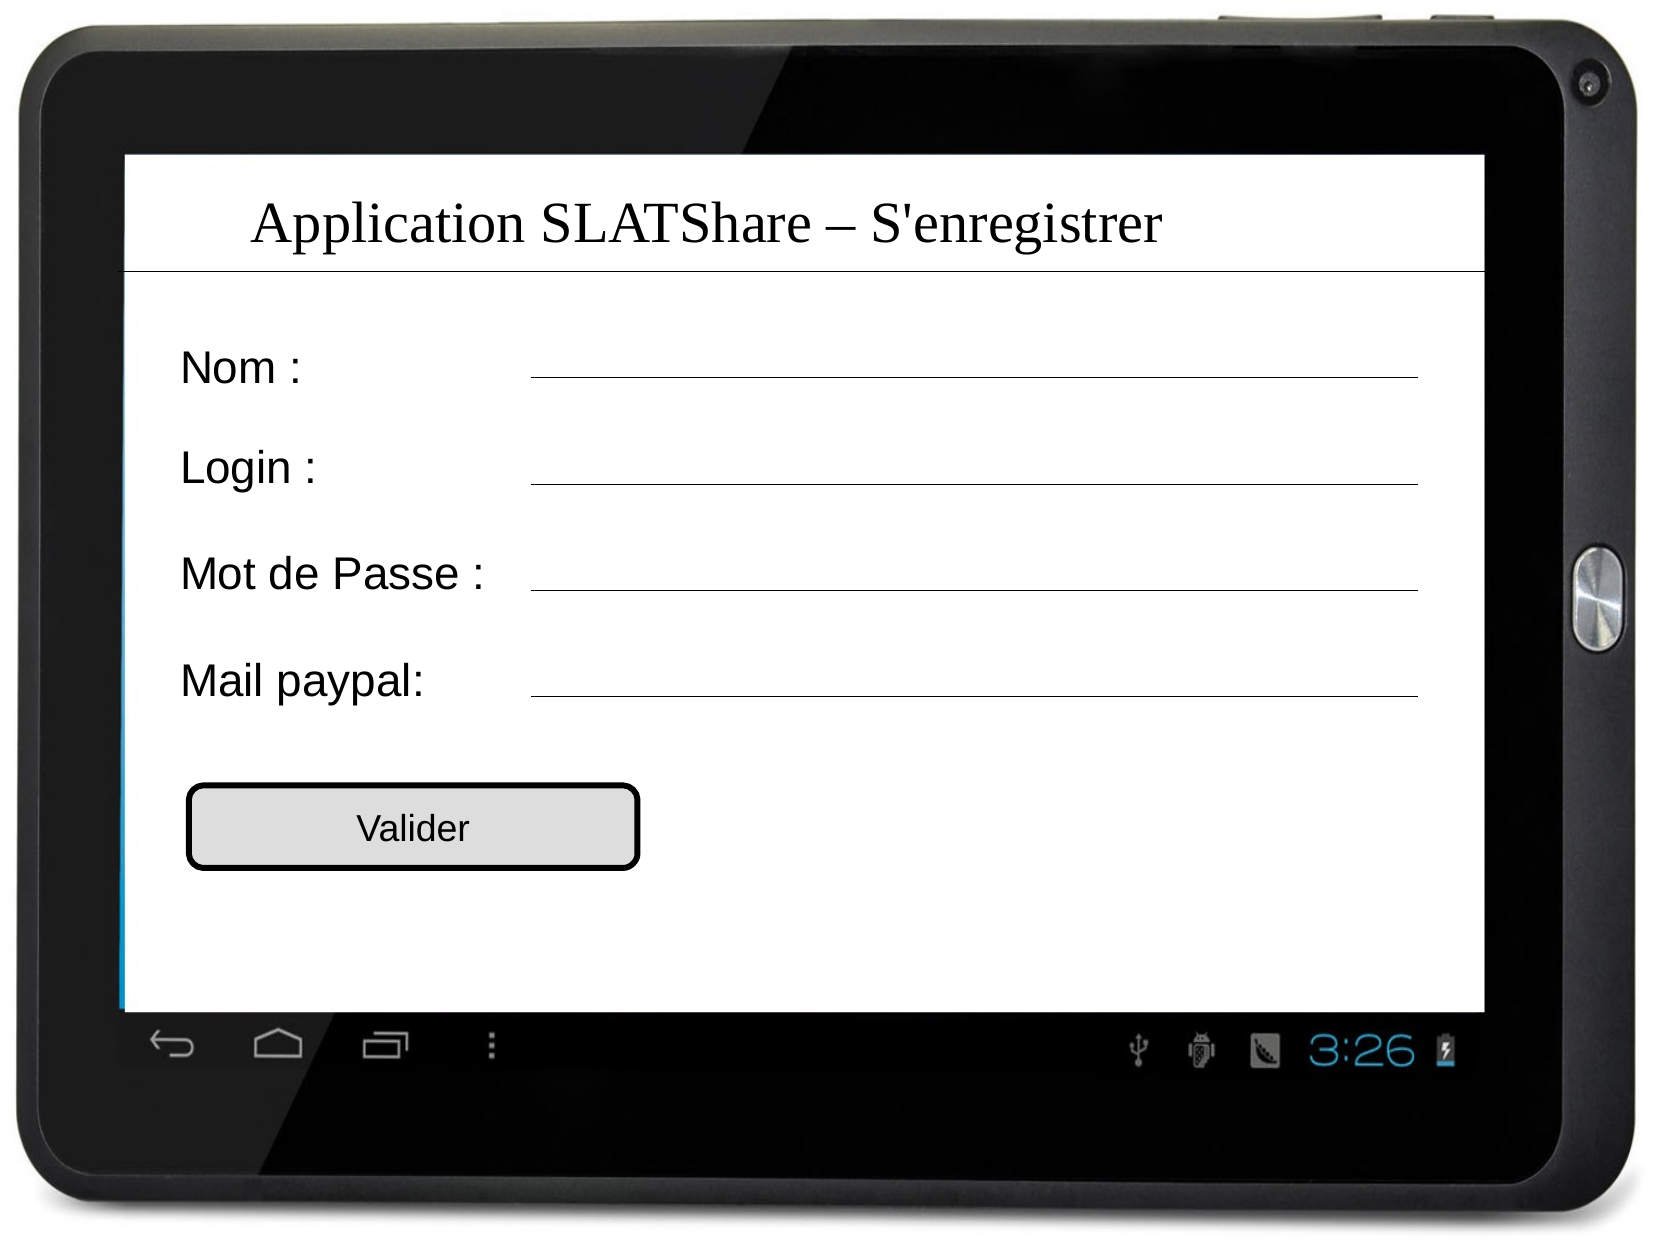

Application SLATShare – S'enregistrer
Nom :
Login :
Mot de Passe :
Mail paypal:
Valider